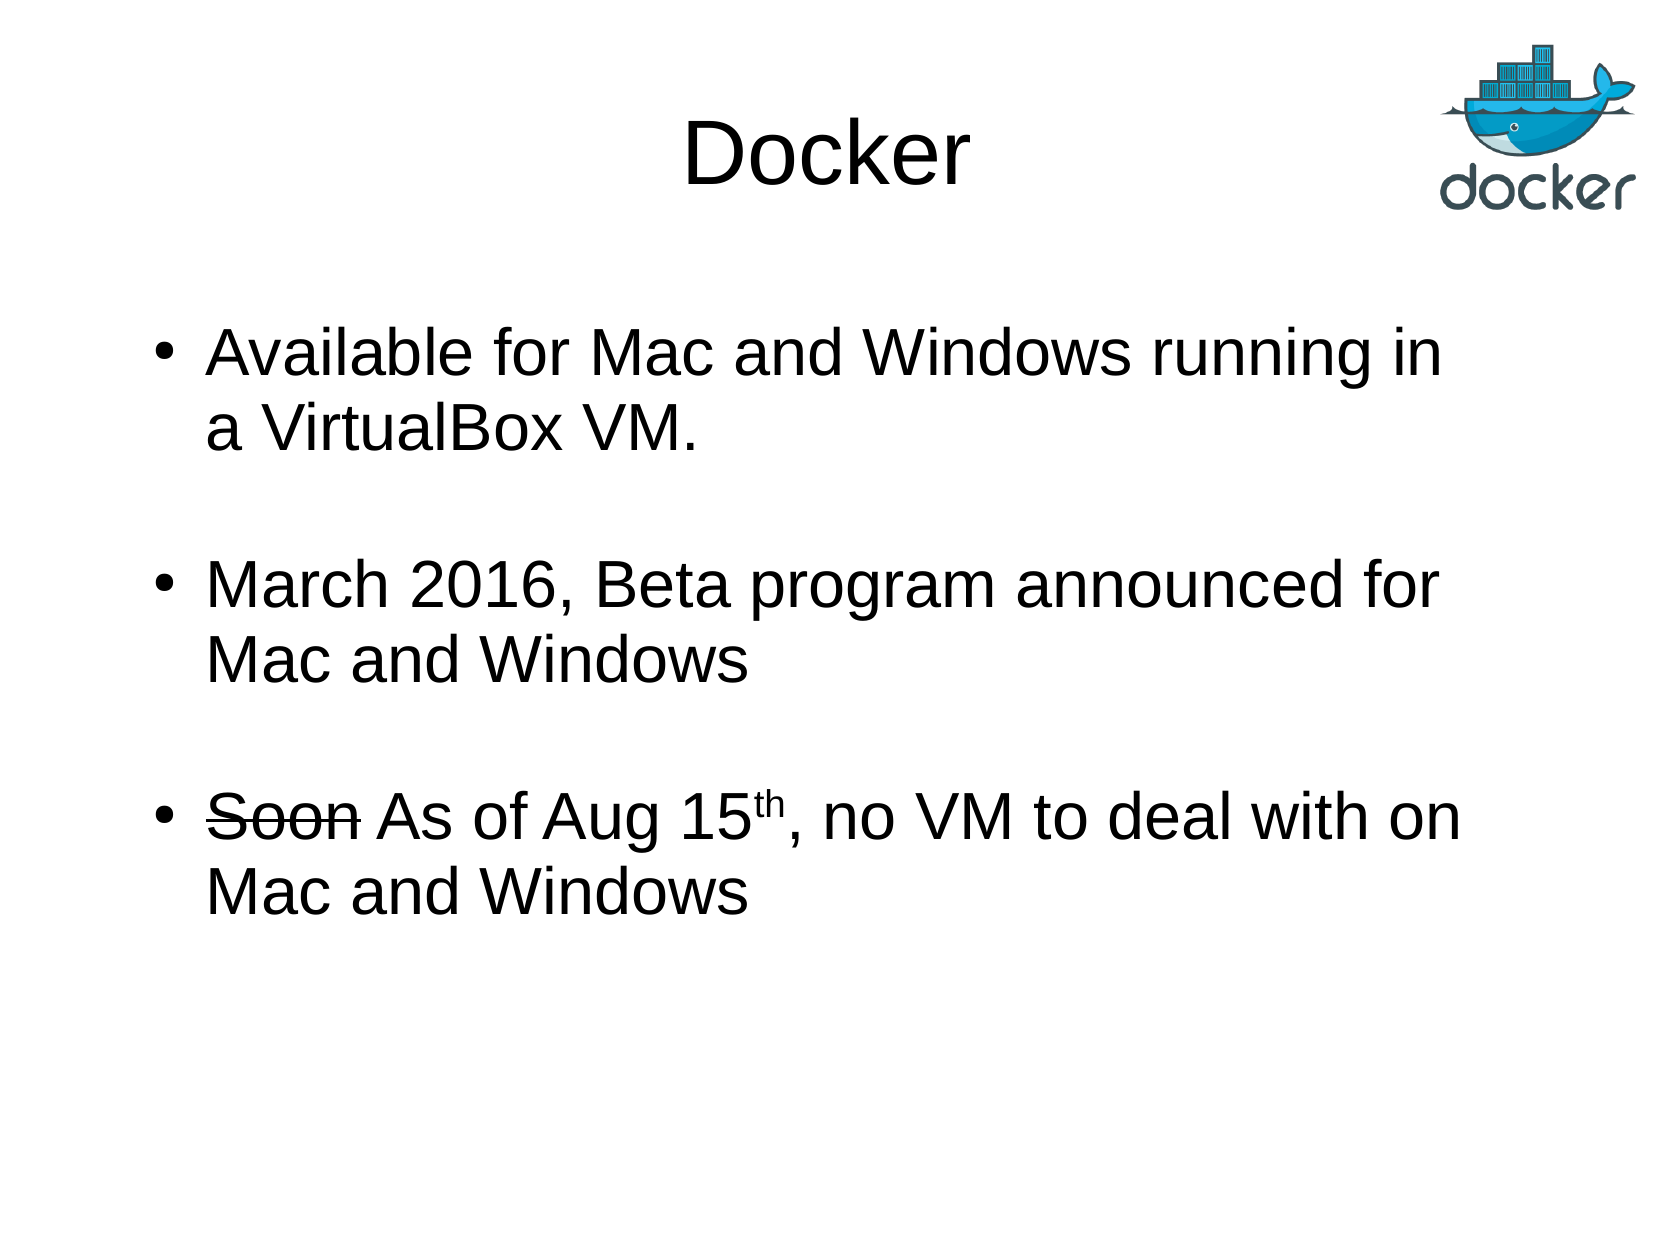

# Docker
Available for Mac and Windows running in a VirtualBox VM.
March 2016, Beta program announced for Mac and Windows
Soon As of Aug 15th, no VM to deal with on Mac and Windows